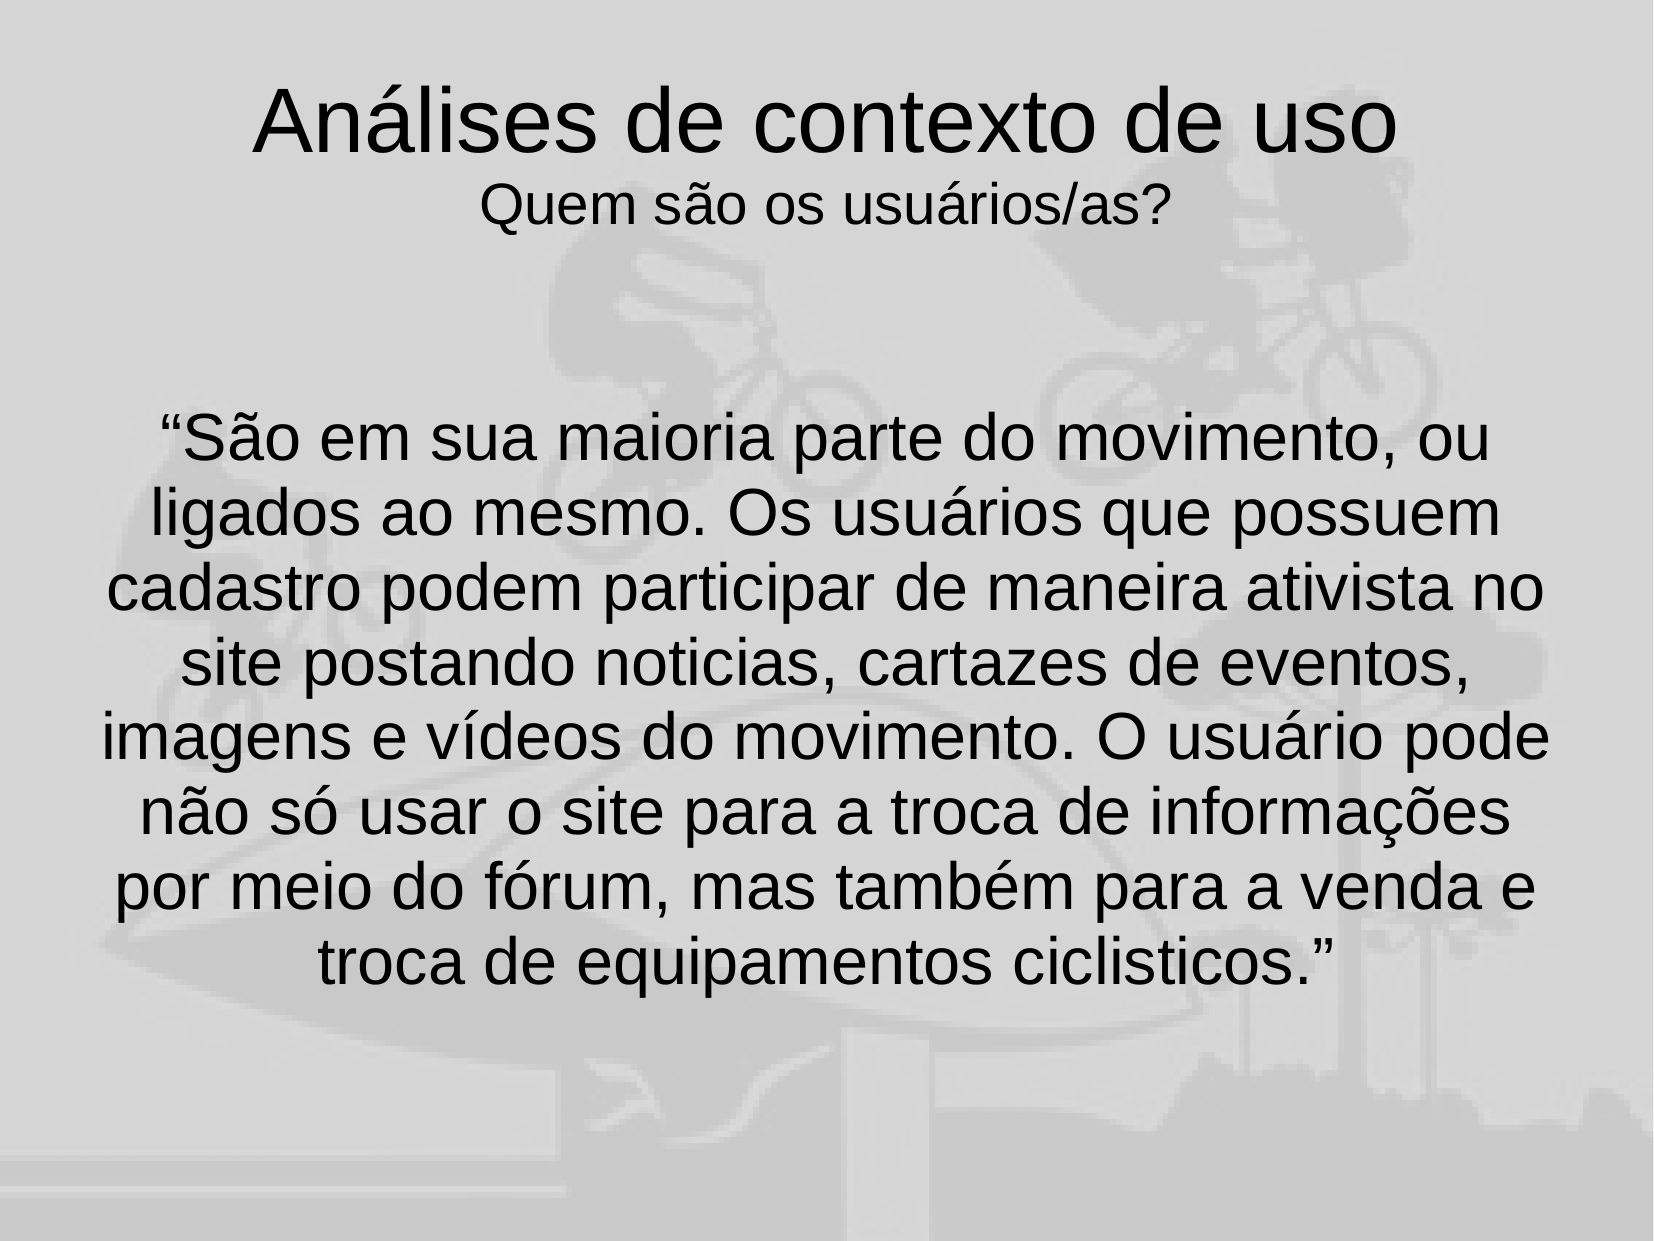

# Análises de contexto de uso Quem são os usuários/as?
“São em sua maioria parte do movimento, ou ligados ao mesmo. Os usuários que possuem
cadastro podem participar de maneira ativista no site postando noticias, cartazes de eventos,
imagens e vídeos do movimento. O usuário pode não só usar o site para a troca de informações
por meio do fórum, mas também para a venda e troca de equipamentos ciclisticos.”